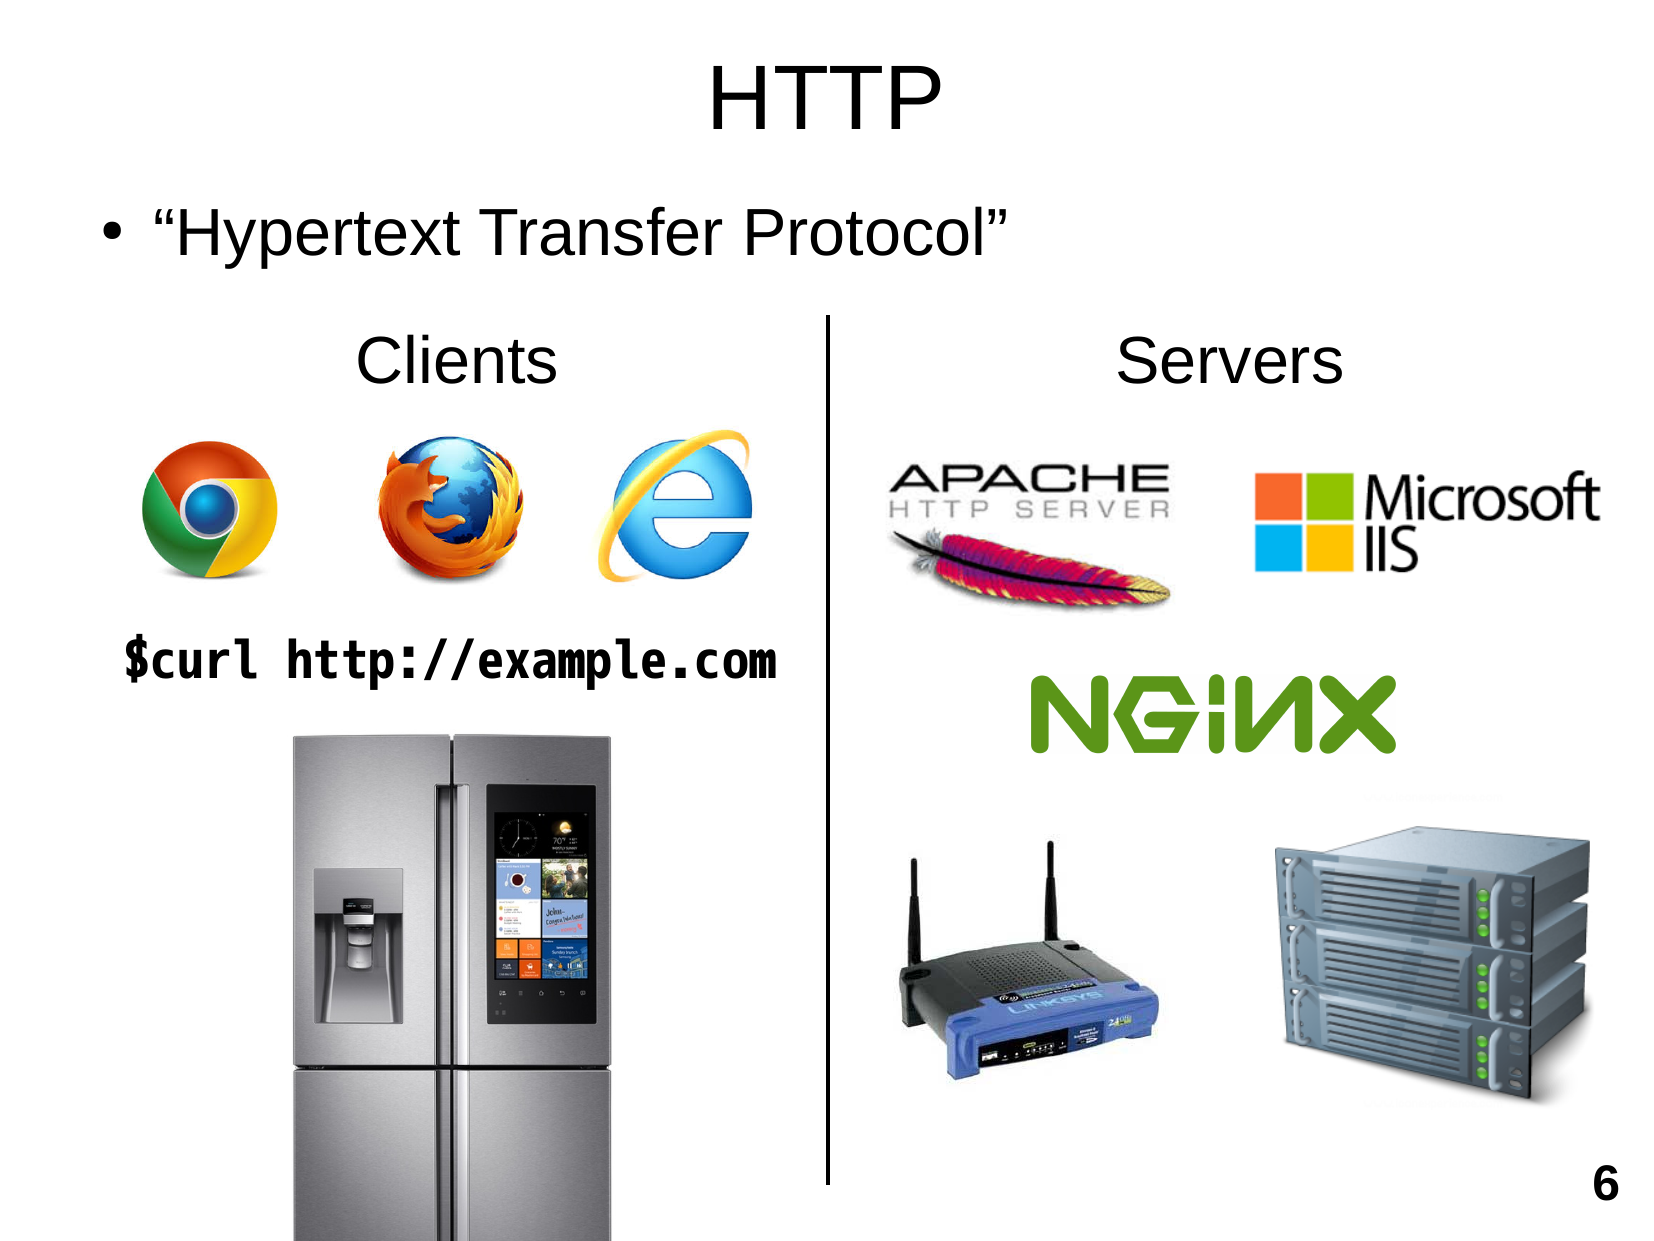

# HTTP
“Hypertext Transfer Protocol”
Clients
Servers
$curl http://example.com
6